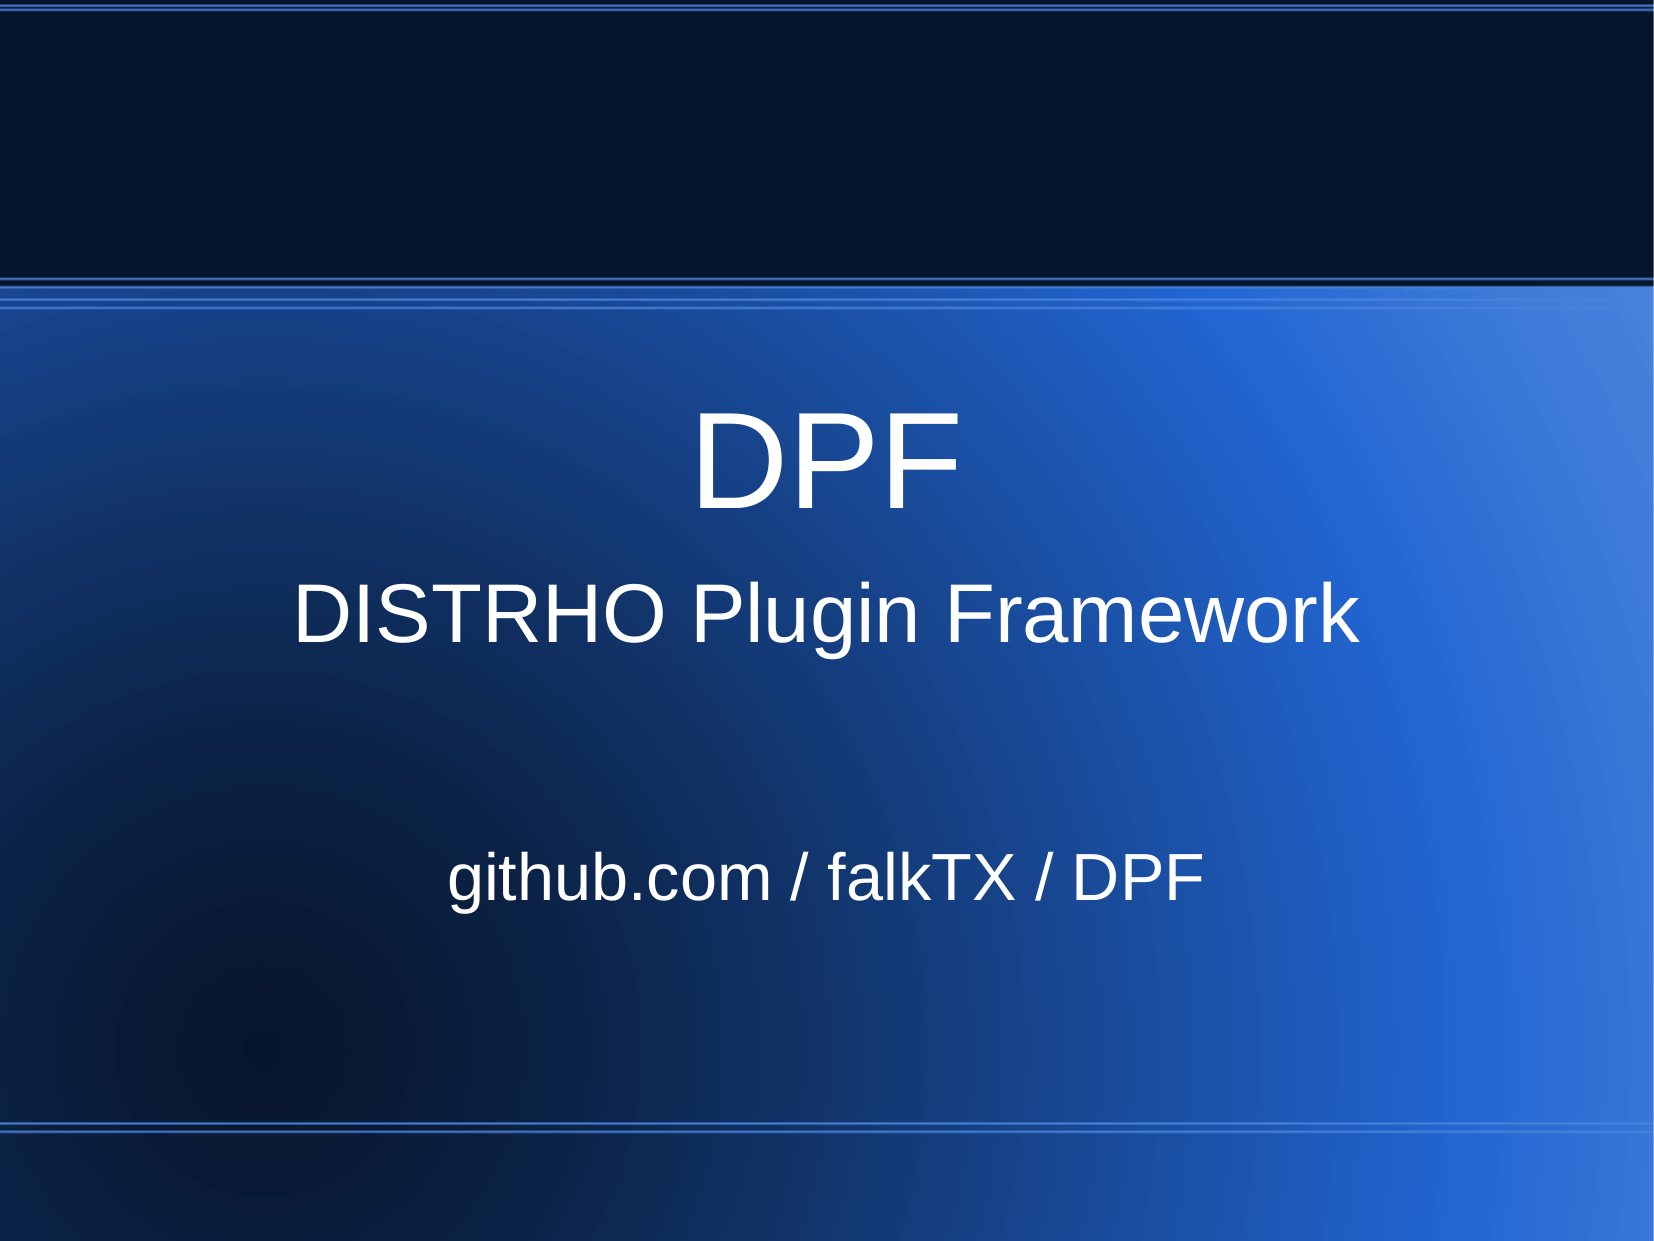

# DPF
DISTRHO Plugin Framework
github.com / falkTX / DPF